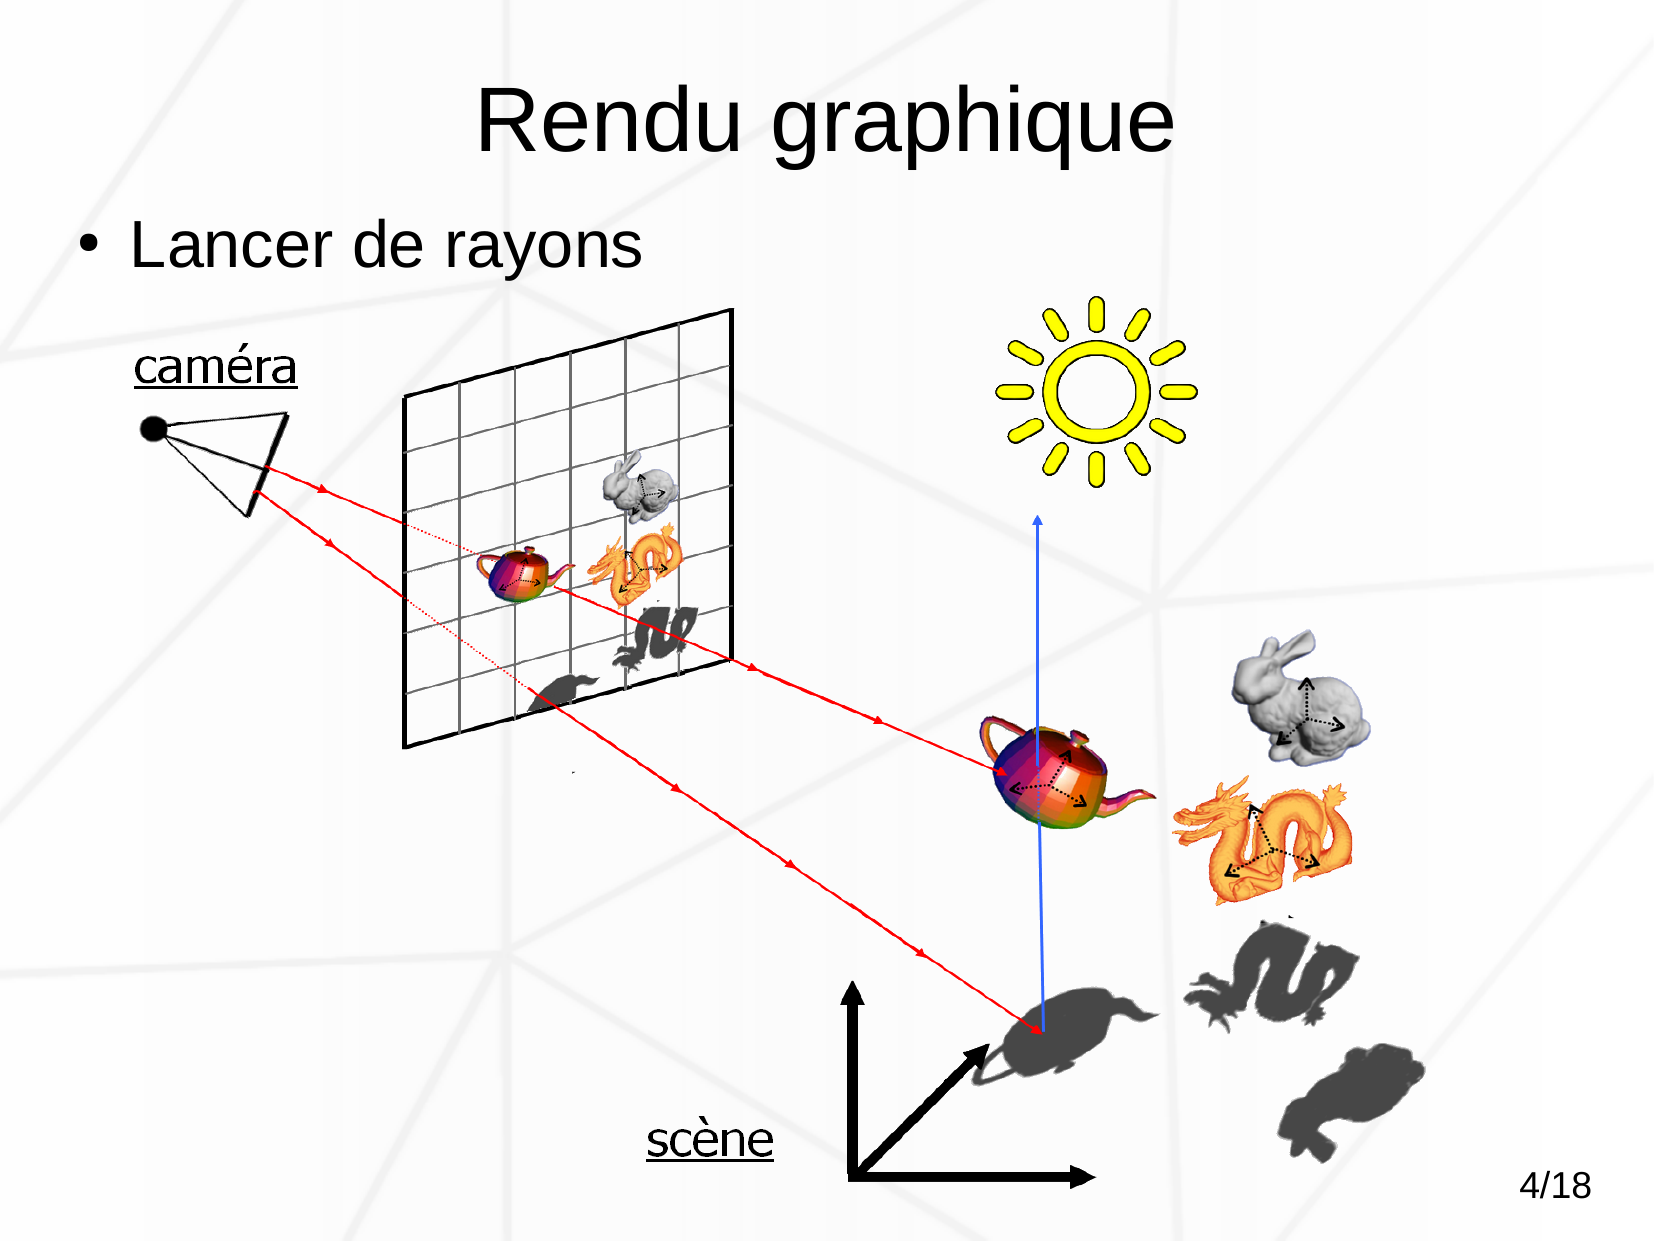

# Rendu graphique
Lancer de rayons
4/18